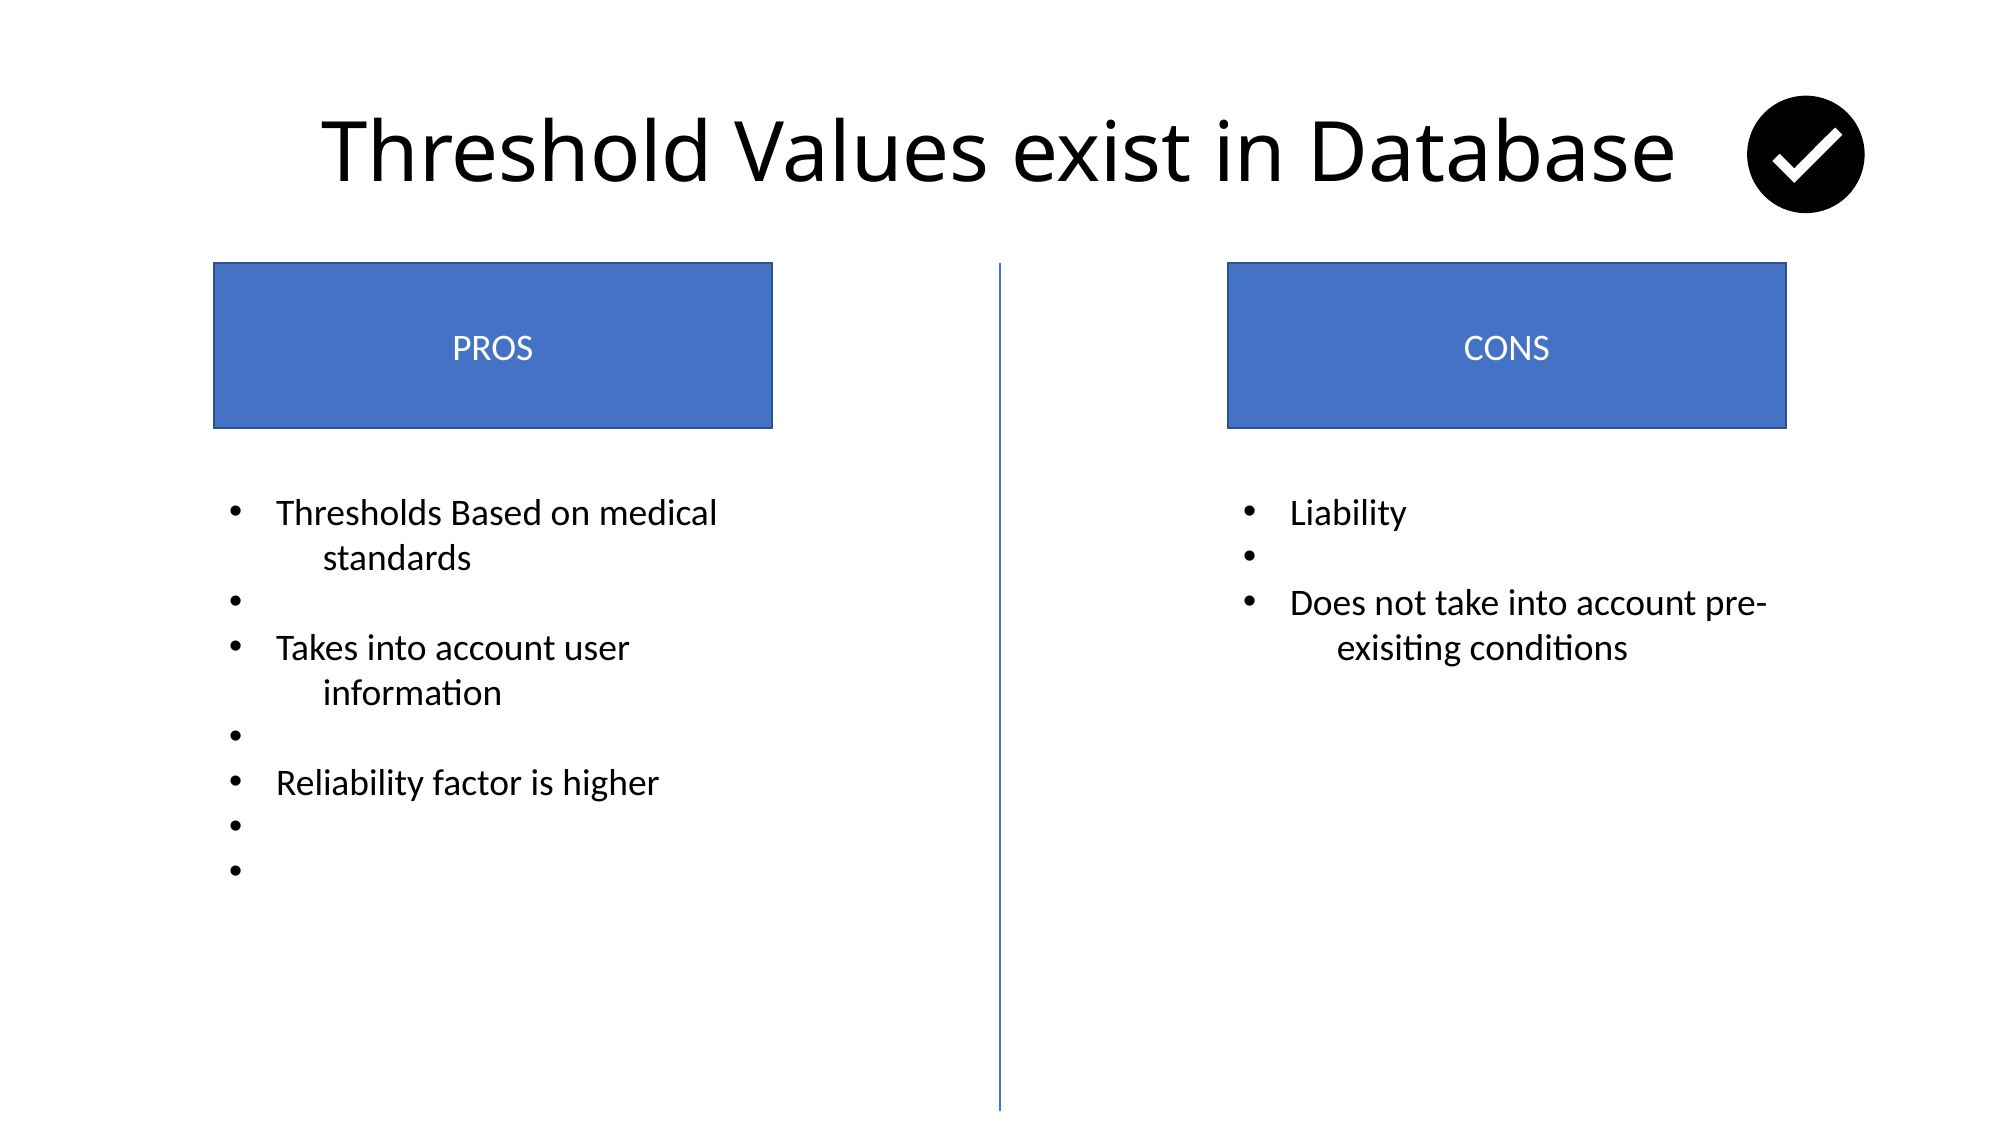

# Threshold Values exist in Database
PROS
CONS
Thresholds Based on medical standards
Takes into account user information
Reliability factor is higher
Liability
Does not take into account pre-exisiting conditions